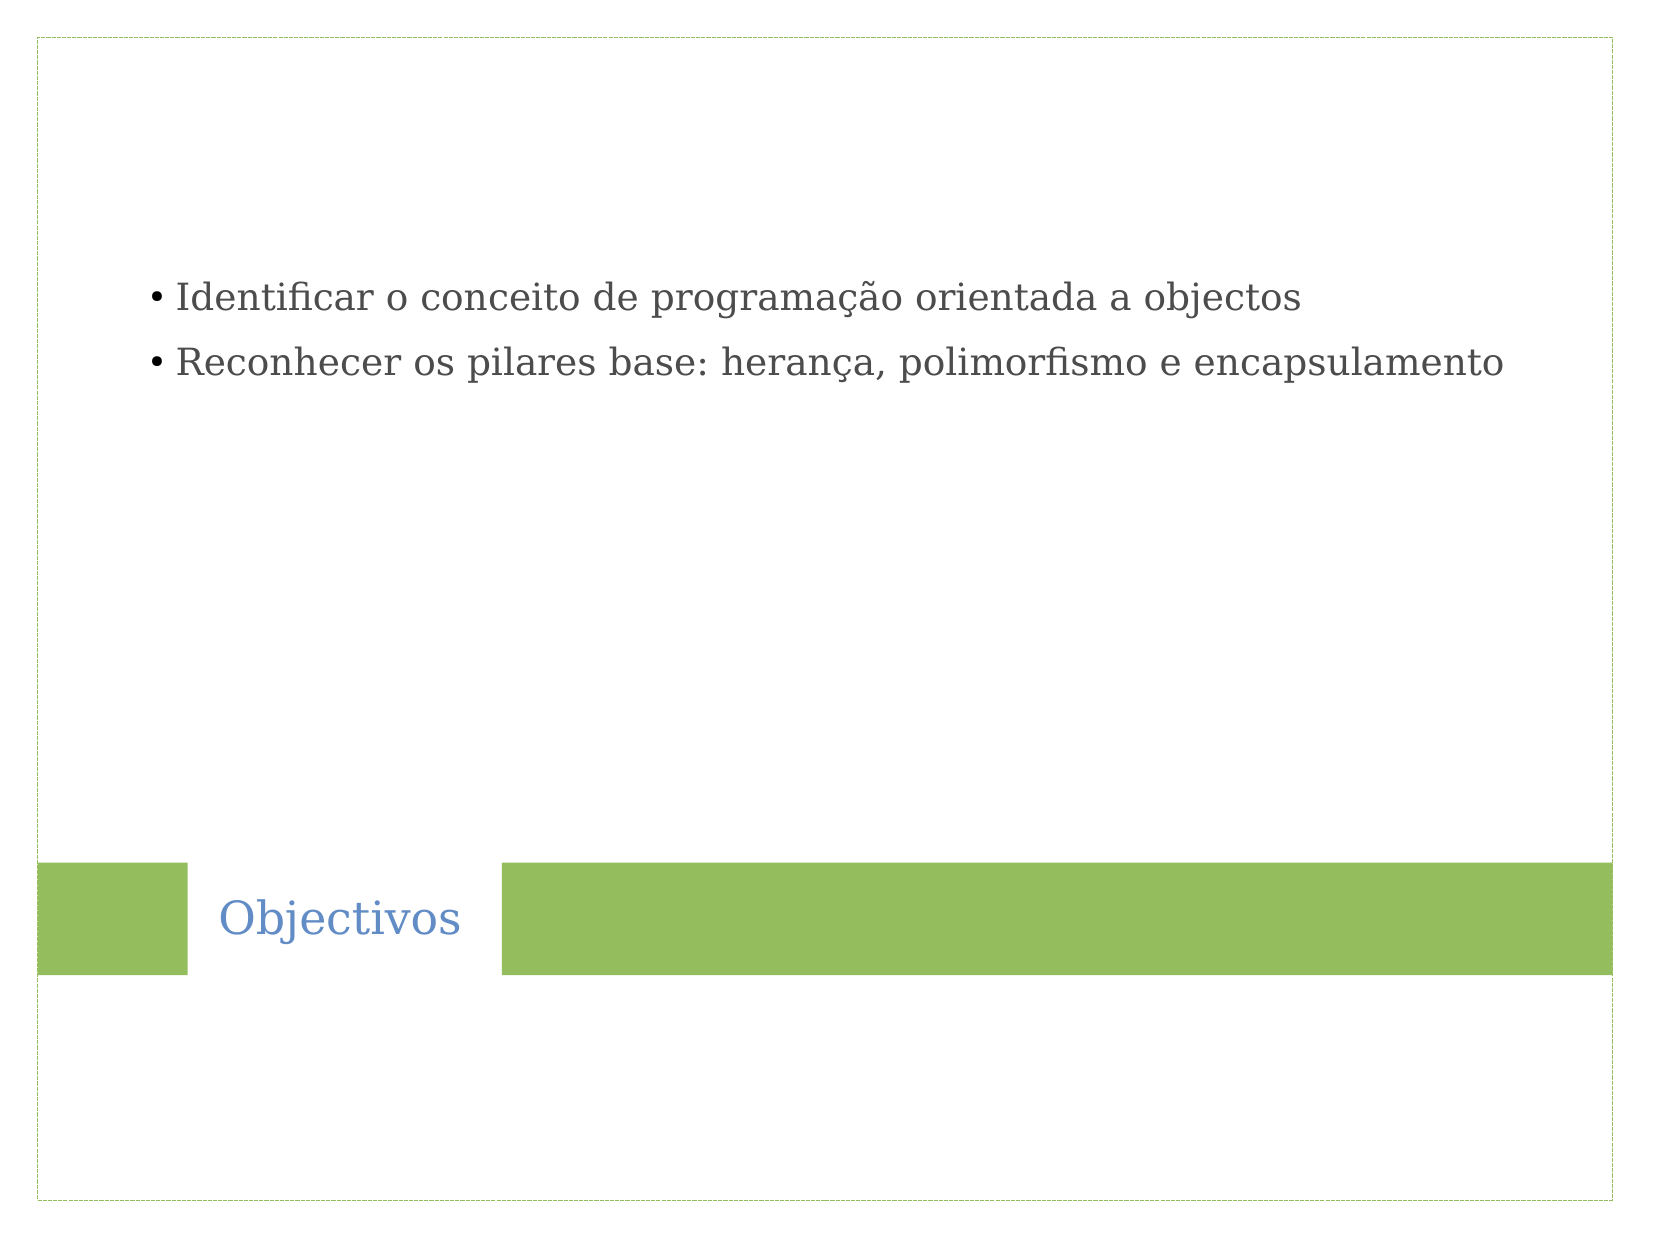

Identificar o conceito de programação orientada a objectos
 Reconhecer os pilares base: herança, polimorfismo e encapsulamento
Objectivos